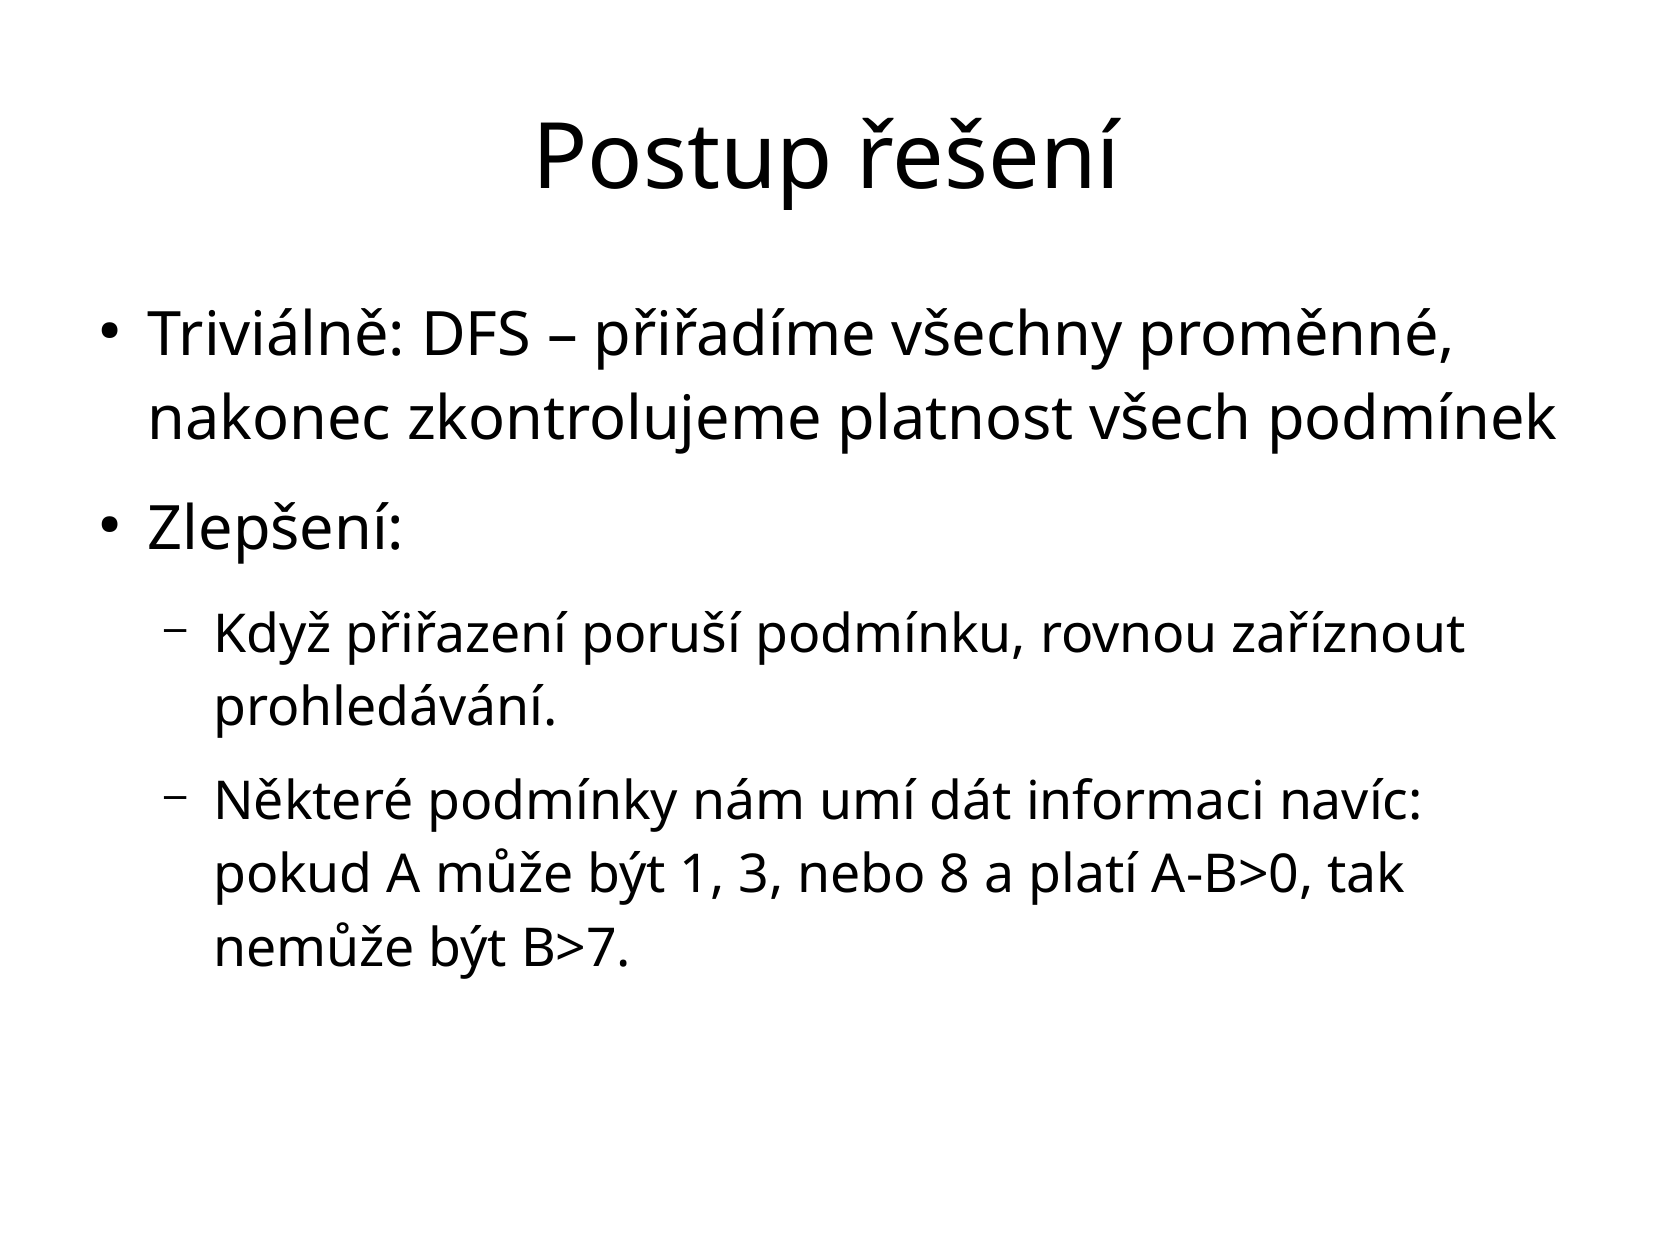

# Postup řešení
Triviálně: DFS – přiřadíme všechny proměnné, nakonec zkontrolujeme platnost všech podmínek
Zlepšení:
Když přiřazení poruší podmínku, rovnou zaříznout prohledávání.
Některé podmínky nám umí dát informaci navíc: pokud A může být 1, 3, nebo 8 a platí A-B>0, tak nemůže být B>7.